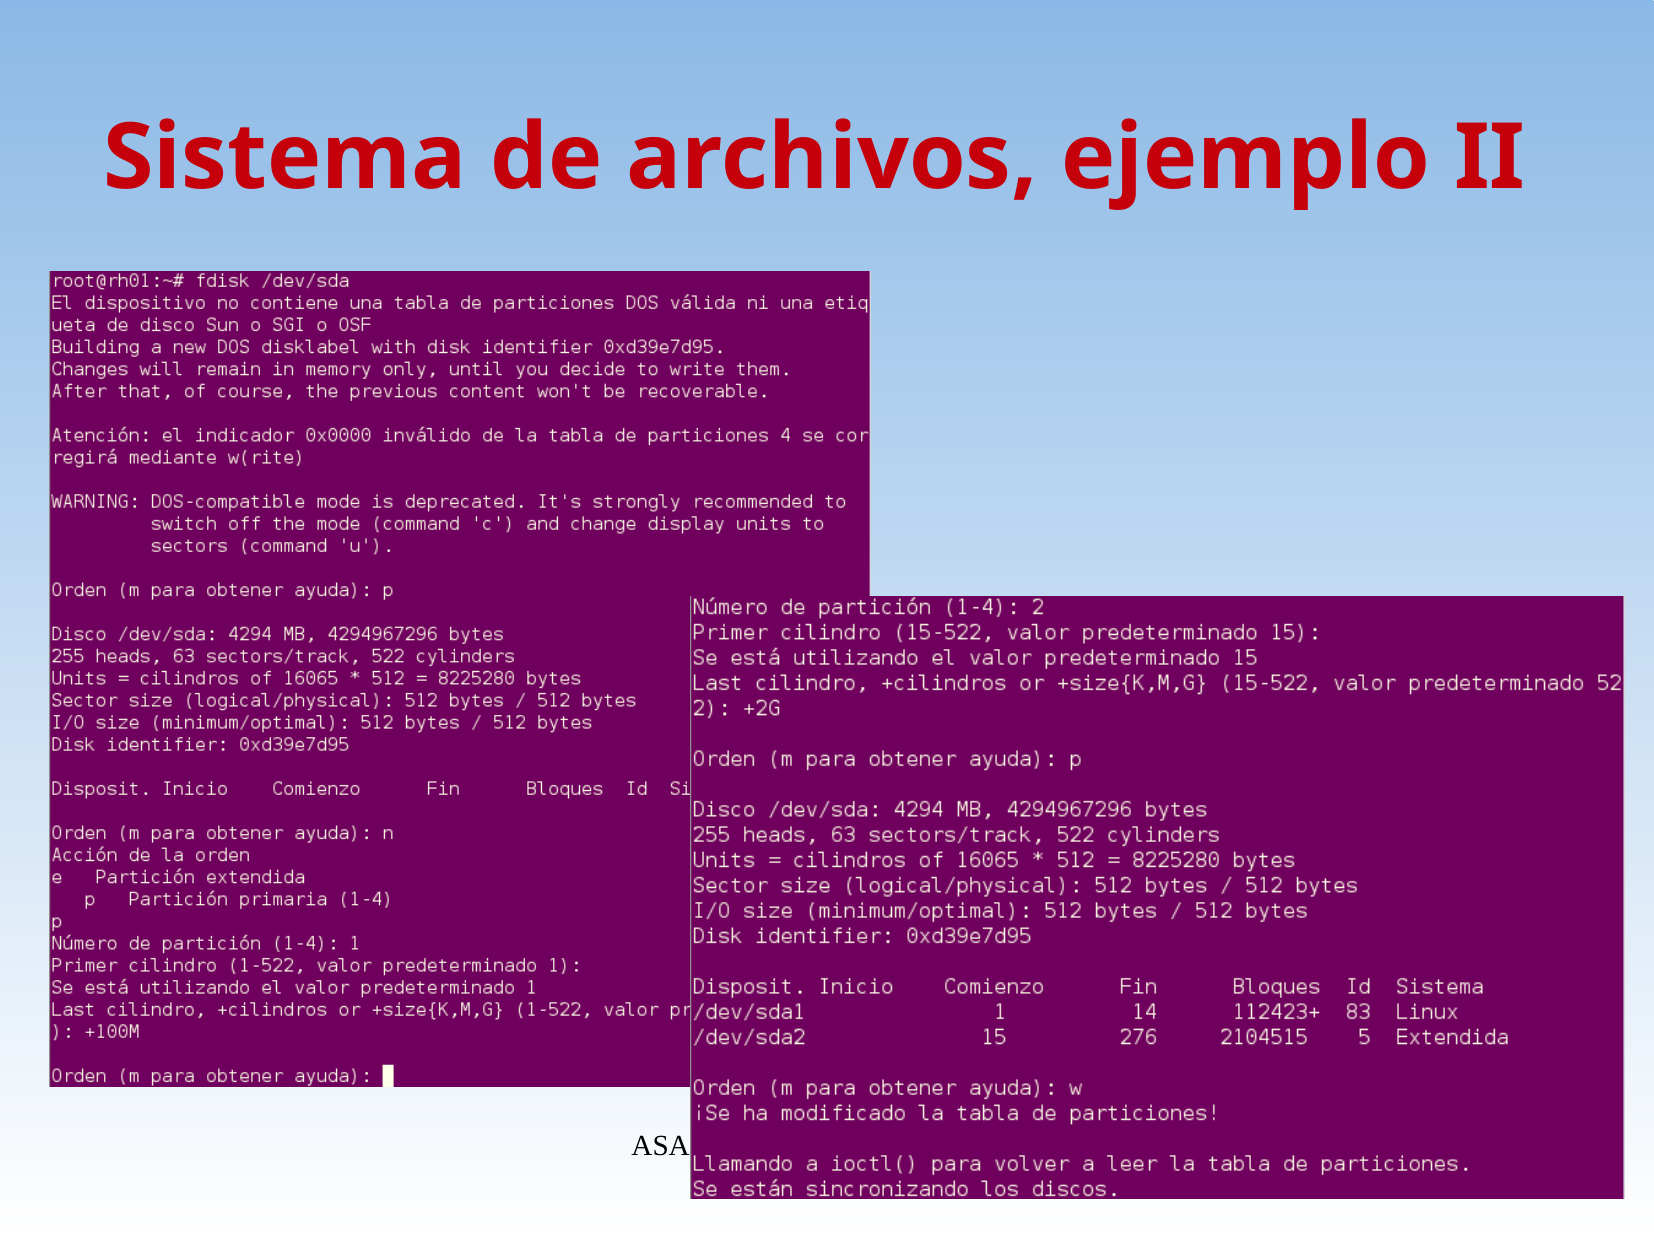

# Sistema de archivos, ejemplo II
ASA 2017 - Ing. Miriam Lechner
14